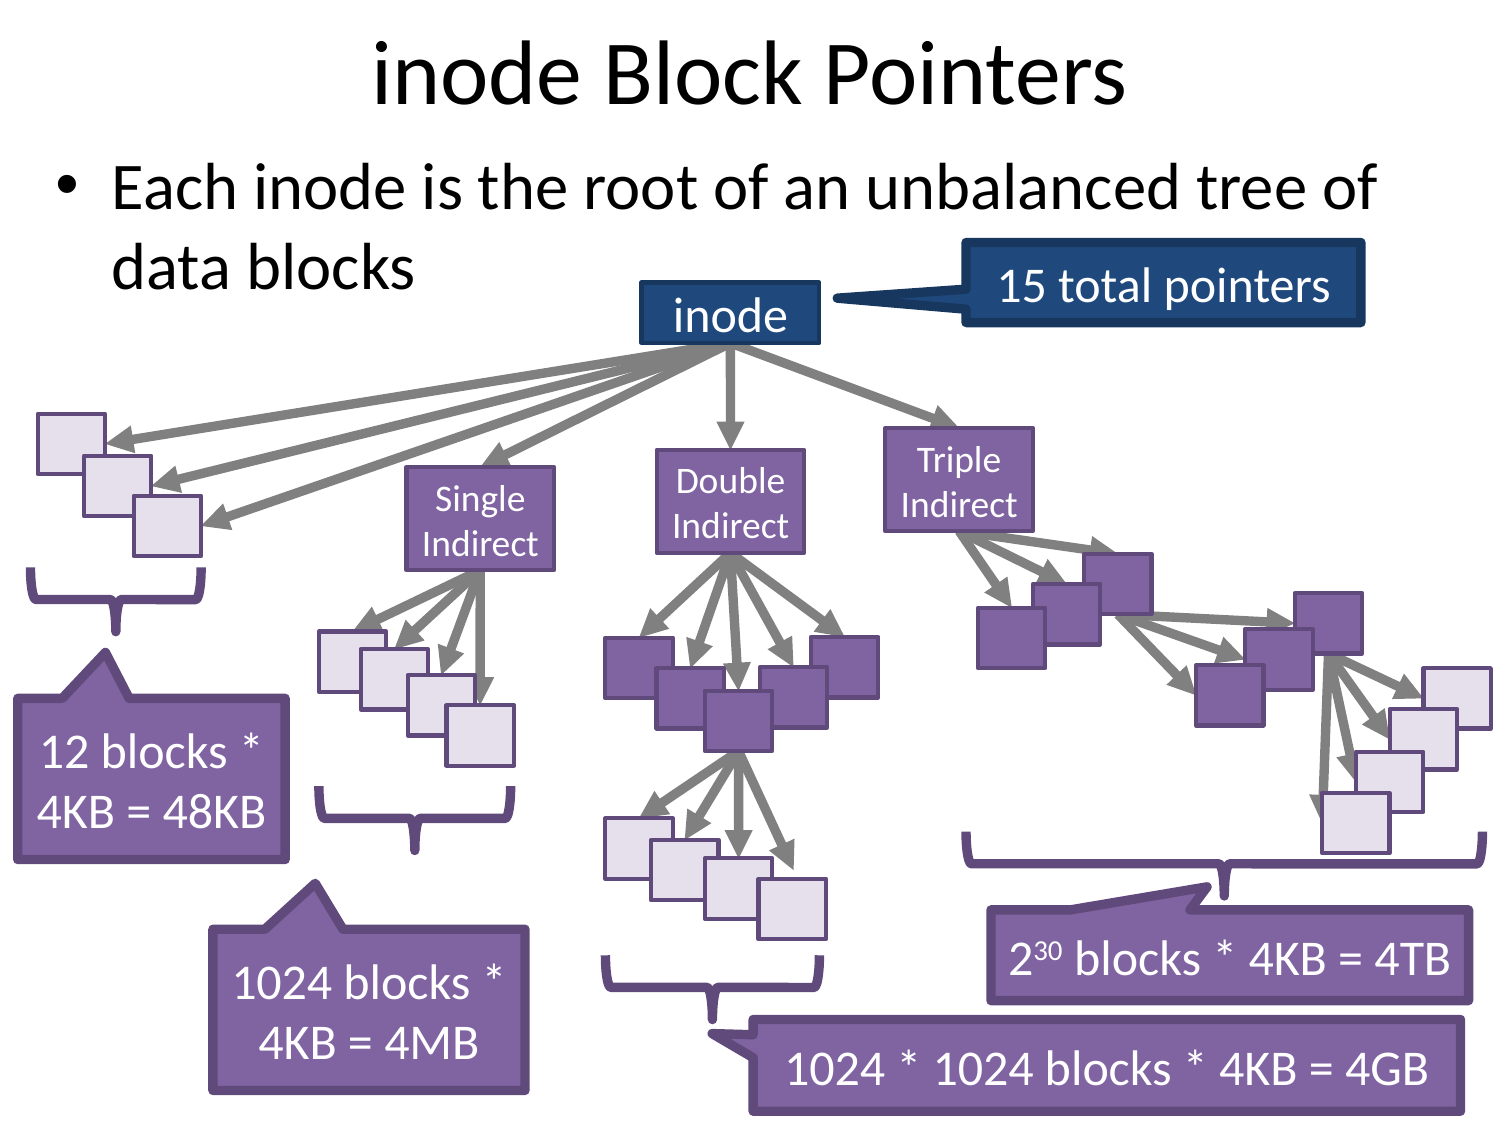

# inode Block Pointers
Each inode is the root of an unbalanced tree of data blocks
15 total pointers
inode
Triple Indirect
Double Indirect
Single Indirect
12 blocks * 4KB = 48KB
1024 blocks * 4KB = 4MB
230 blocks * 4KB = 4TB
1024 * 1024 blocks * 4KB = 4GB